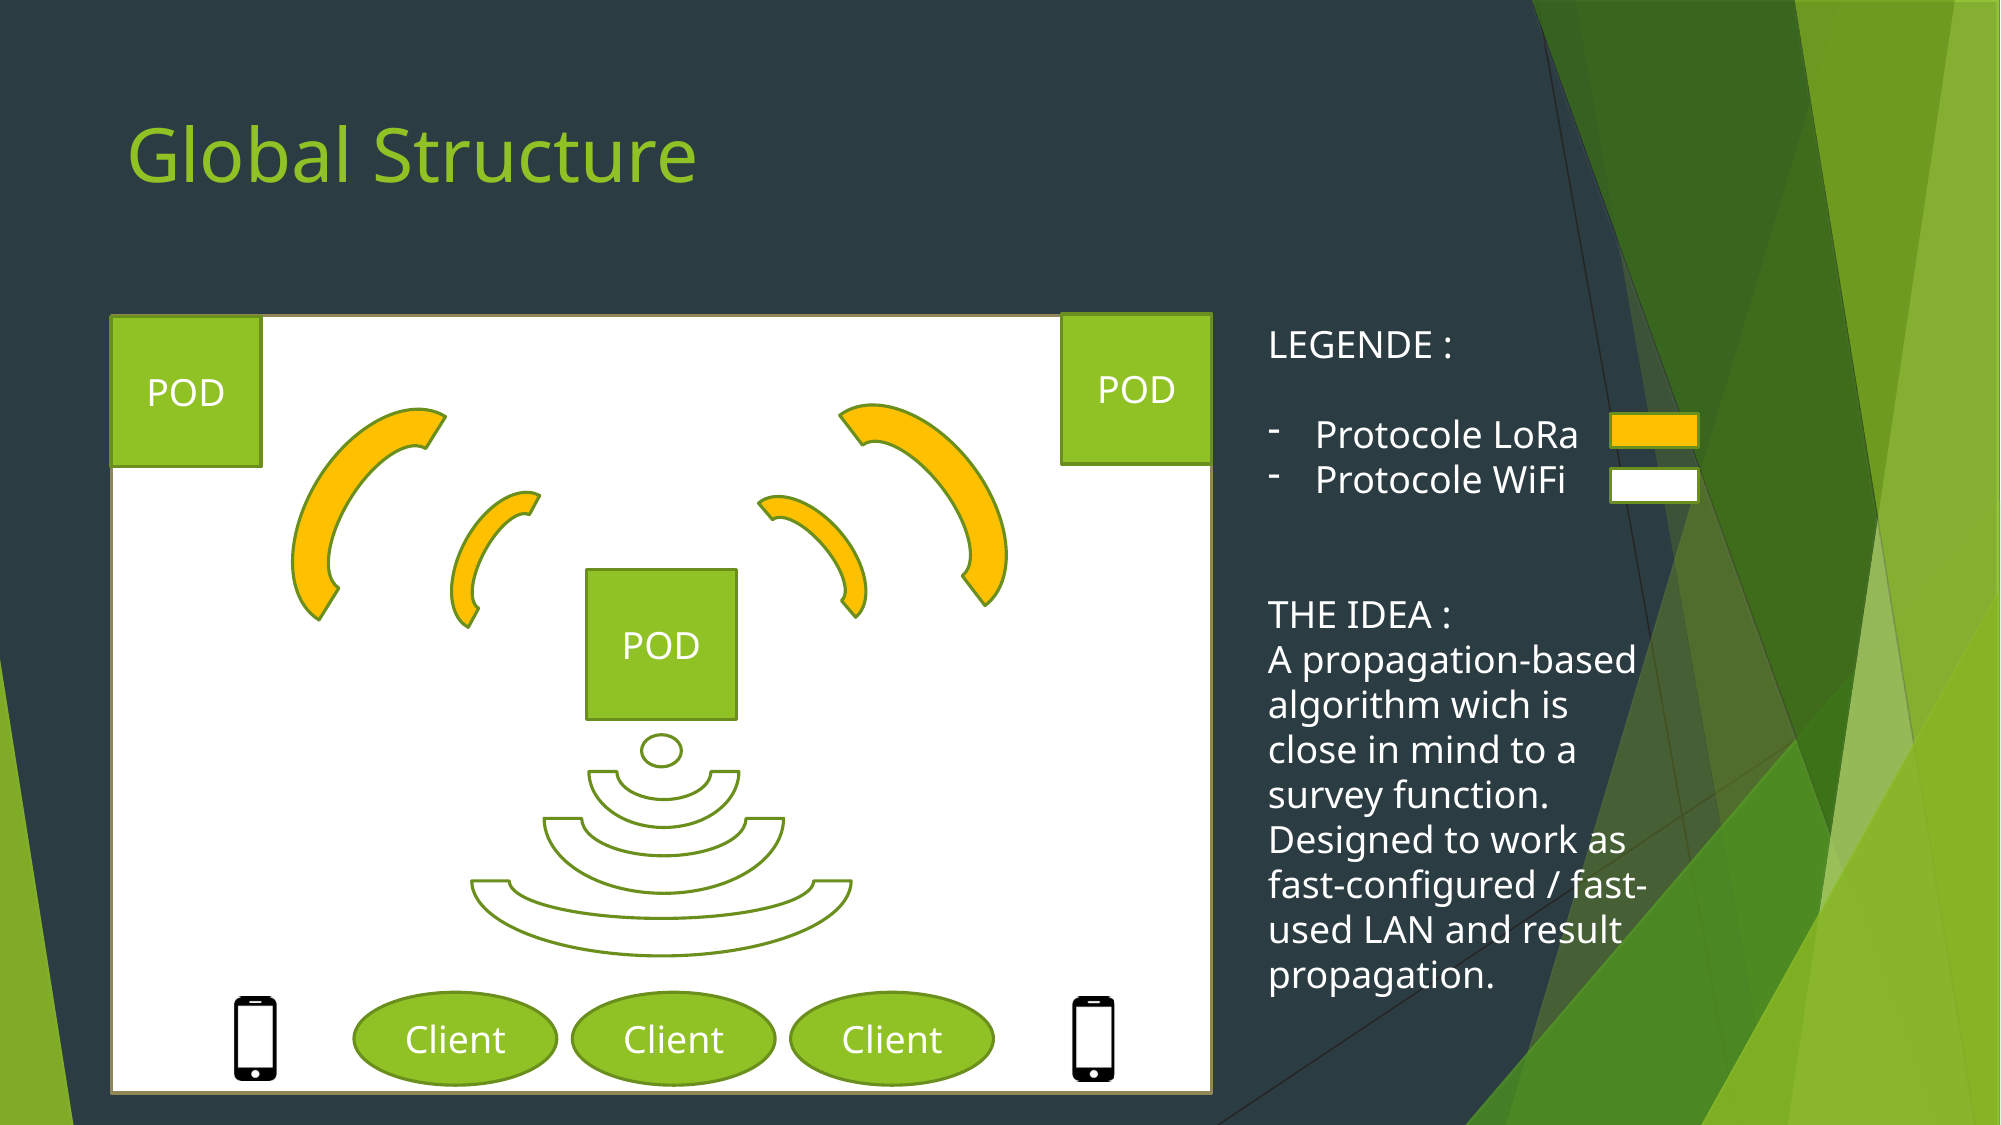

# Global Structure
POD
LEGENDE :
Protocole LoRa
Protocole WiFi
THE IDEA :
A propagation-based algorithm wich is close in mind to a survey function.
Designed to work as fast-configured / fast-used LAN and result propagation.
POD
POD
Client
Client
Client